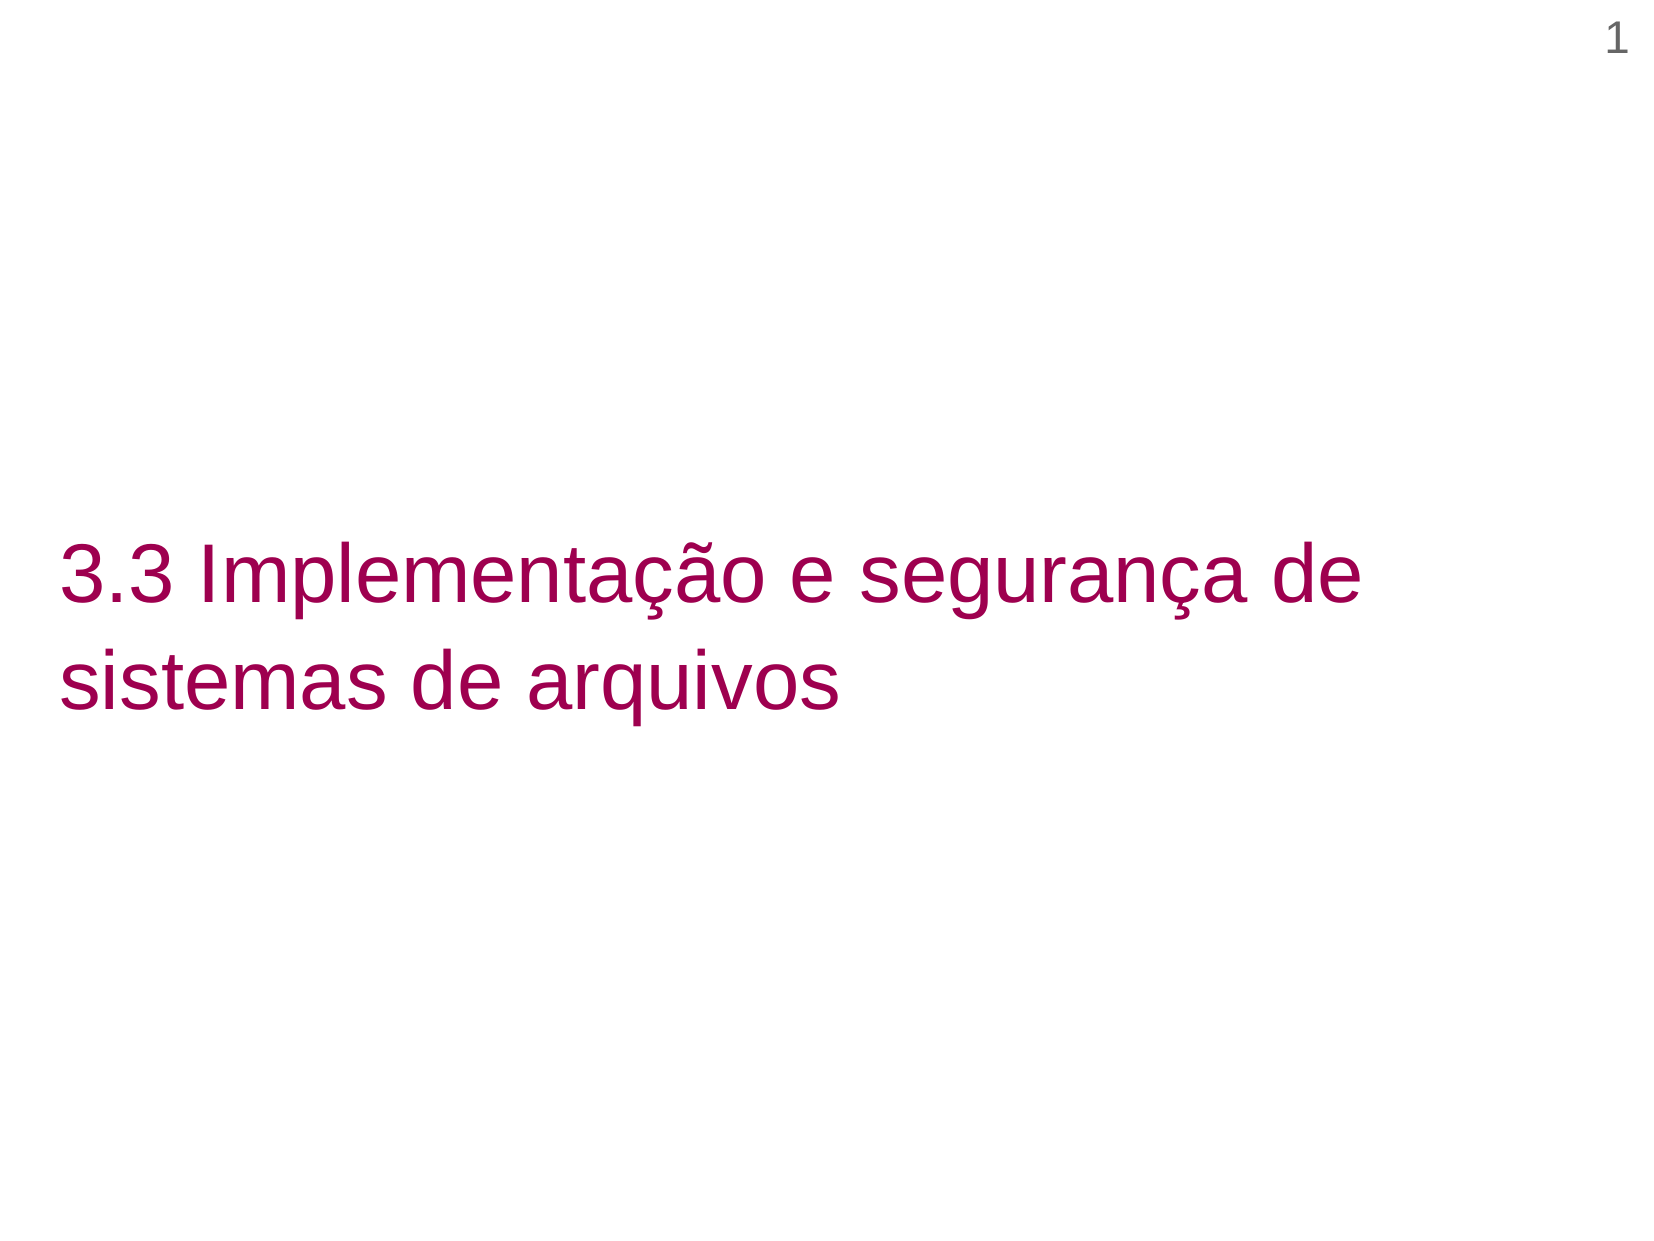

1
# 3.3 Implementação e segurança de sistemas de arquivos